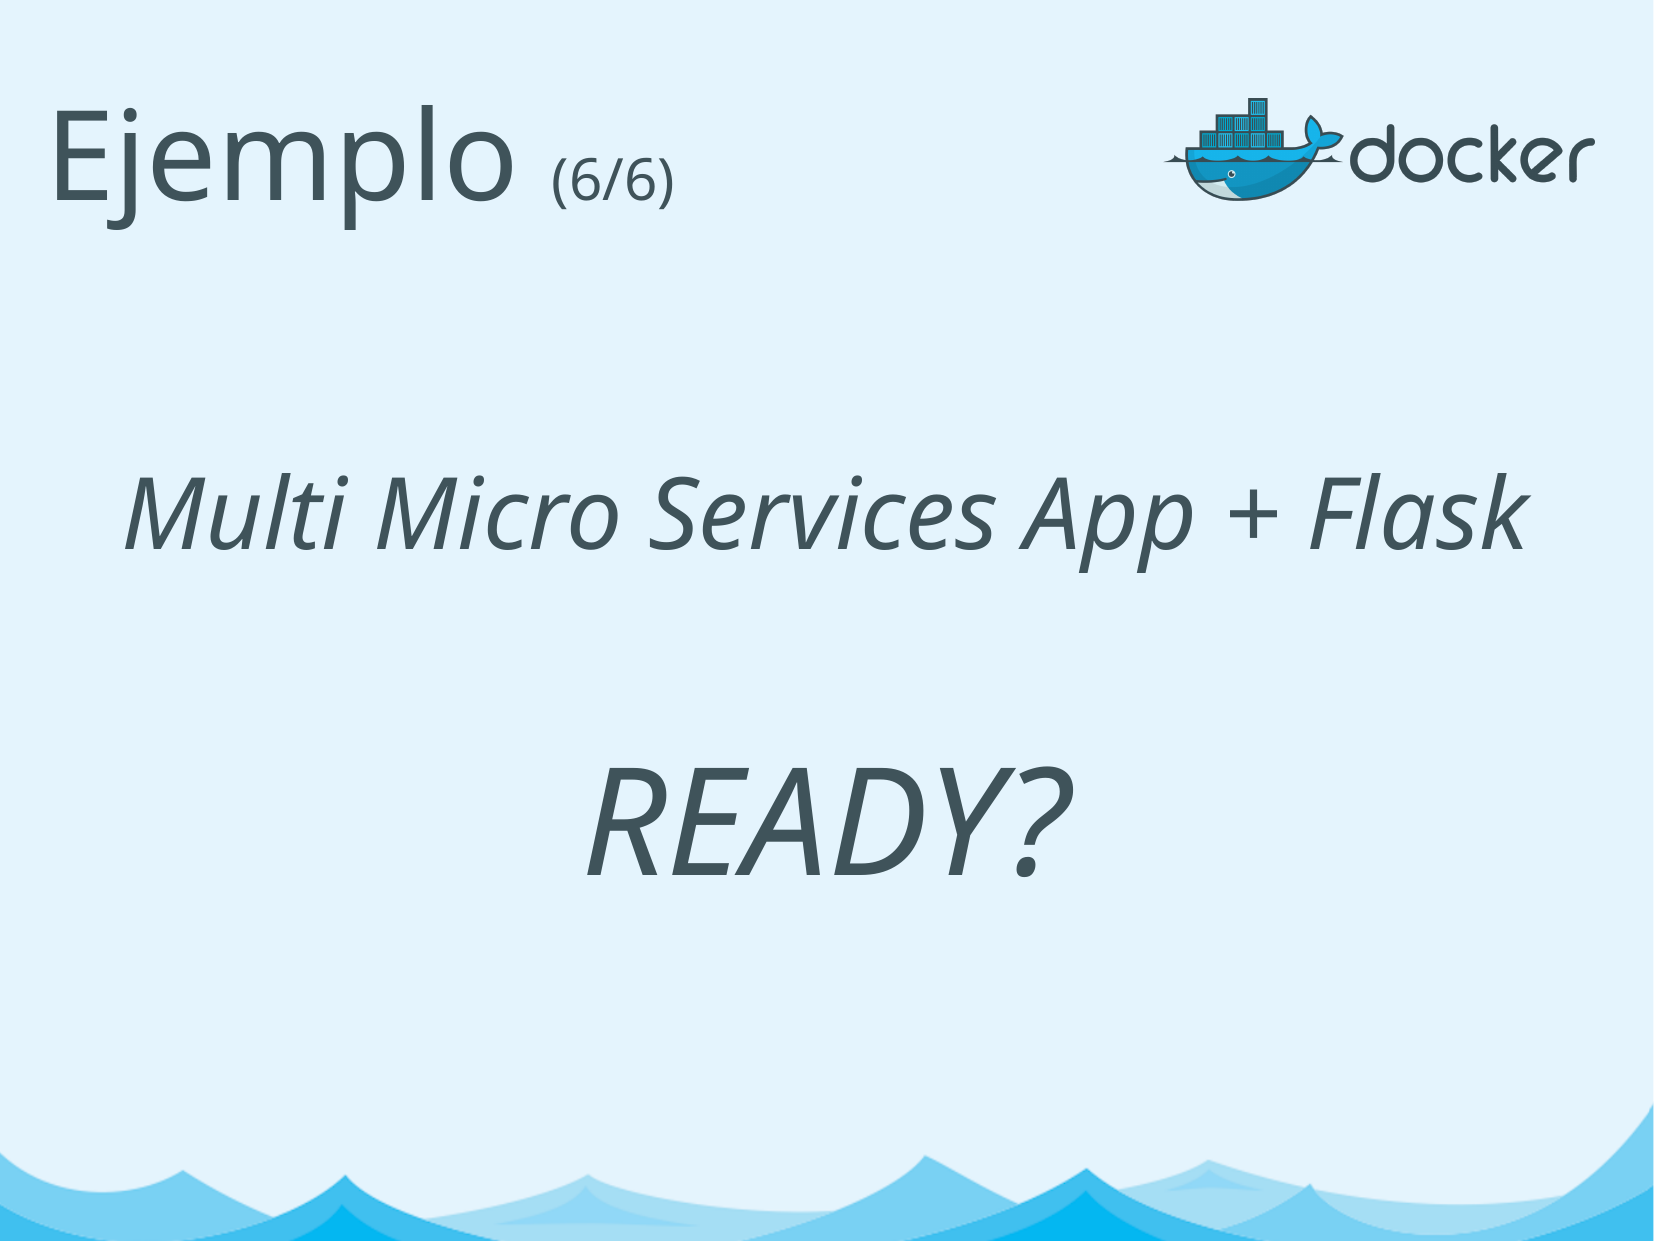

Ejemplo (6/6)
Multi Micro Services App + Flask
READY?